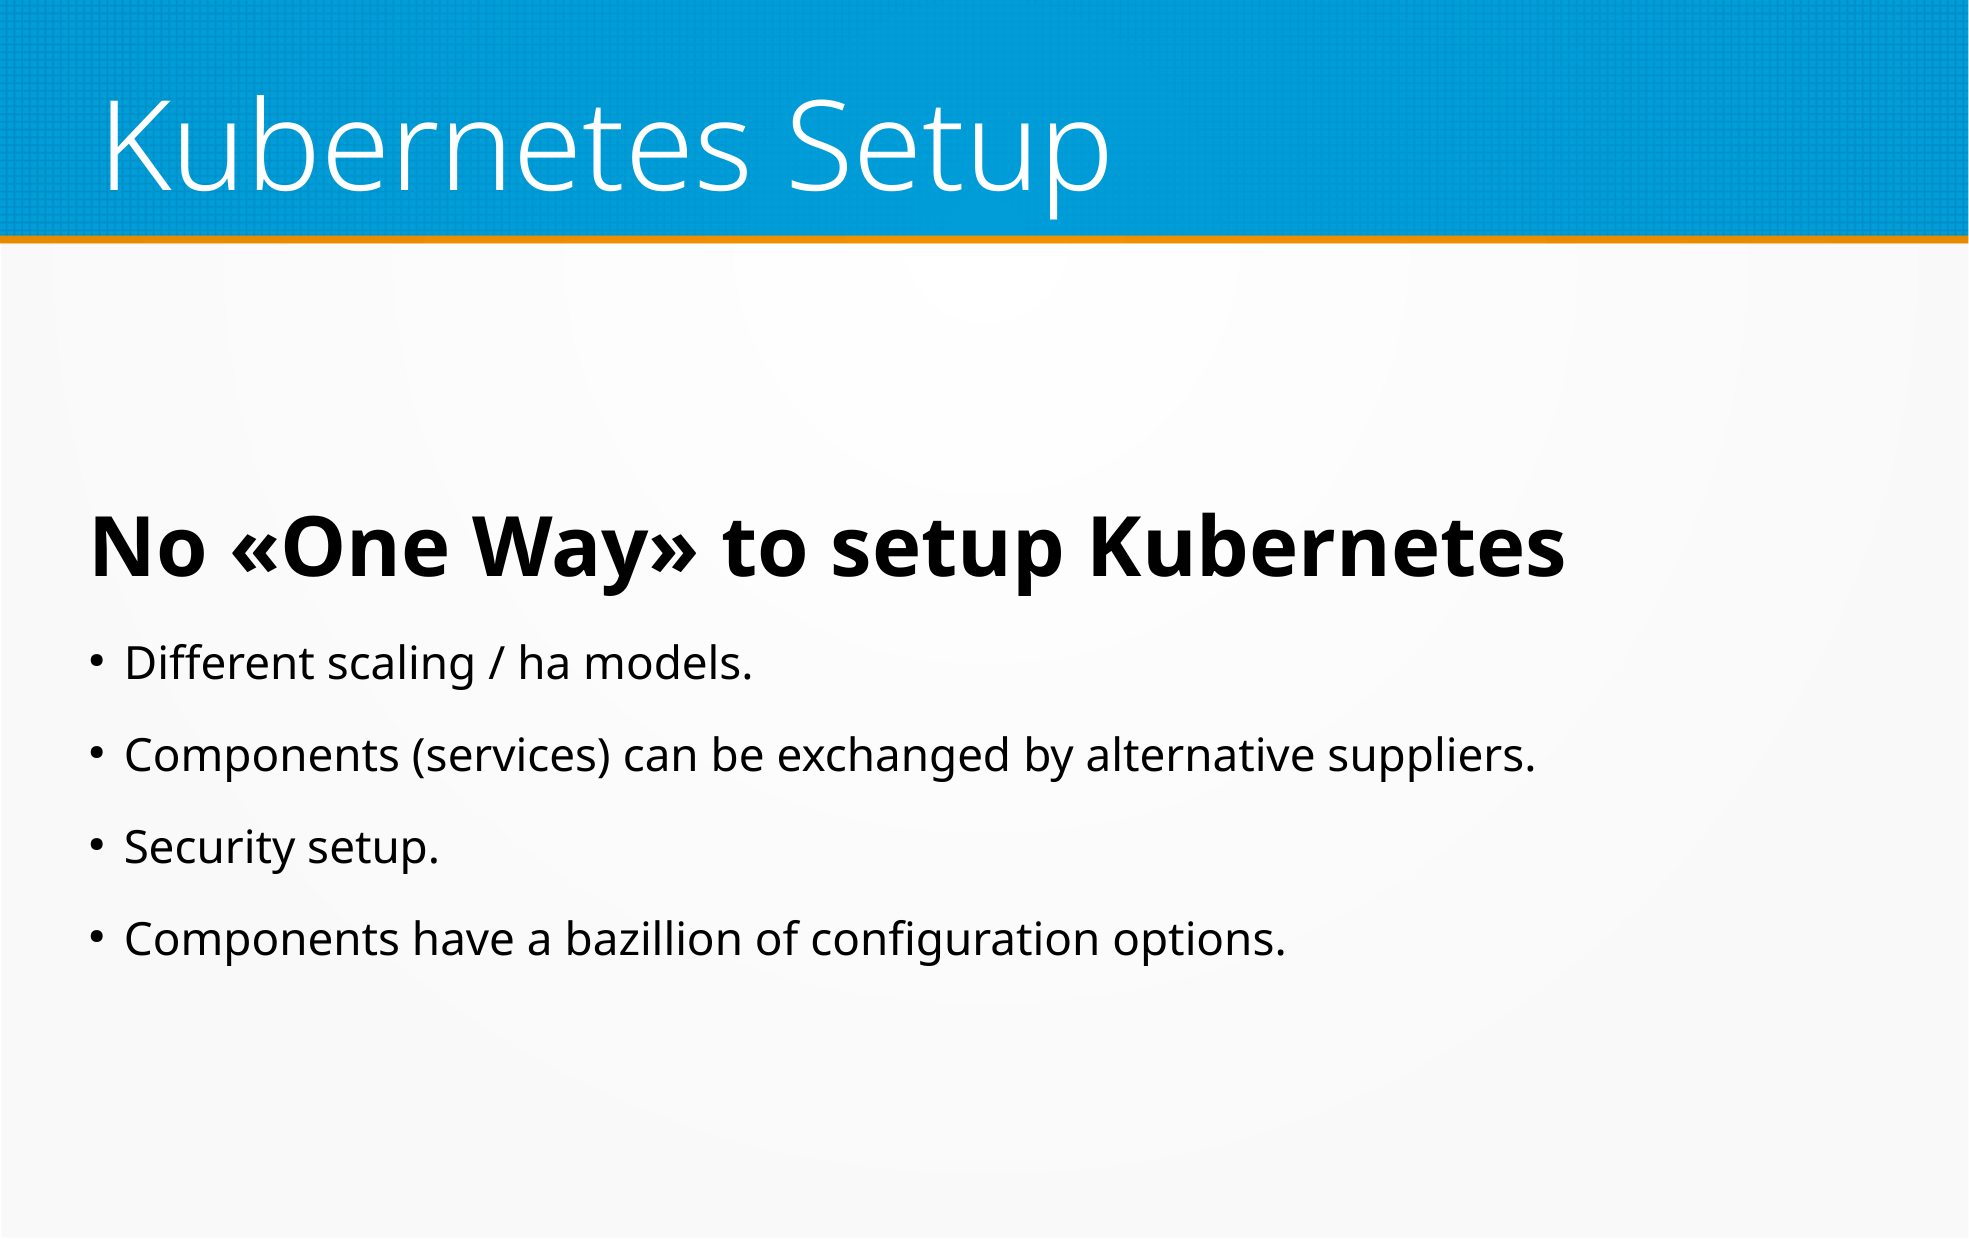

# Kubernetes Setup
No «One Way» to setup Kubernetes
Different scaling / ha models.
Components (services) can be exchanged by alternative suppliers.
Security setup.
Components have a bazillion of configuration options.